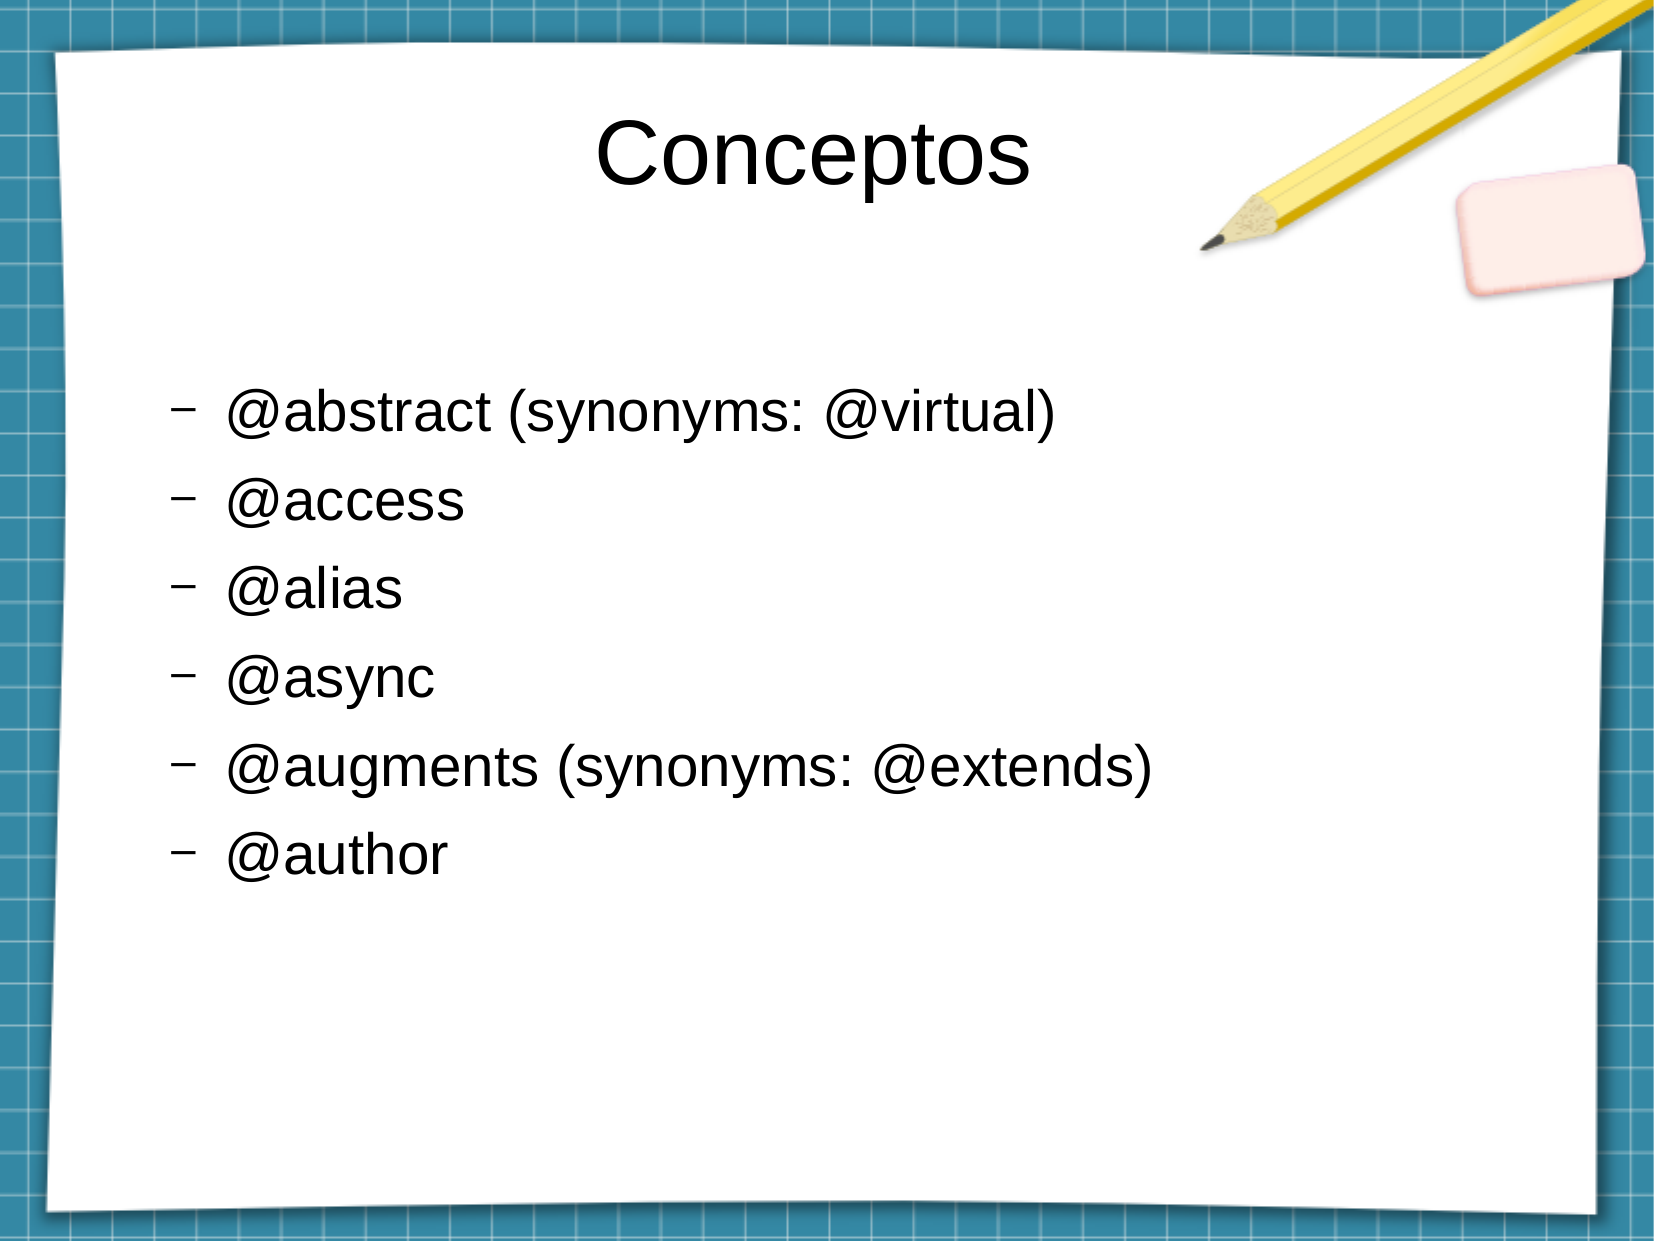

# Conceptos
@abstract (synonyms: @virtual)
@access
@alias
@async
@augments (synonyms: @extends)
@author